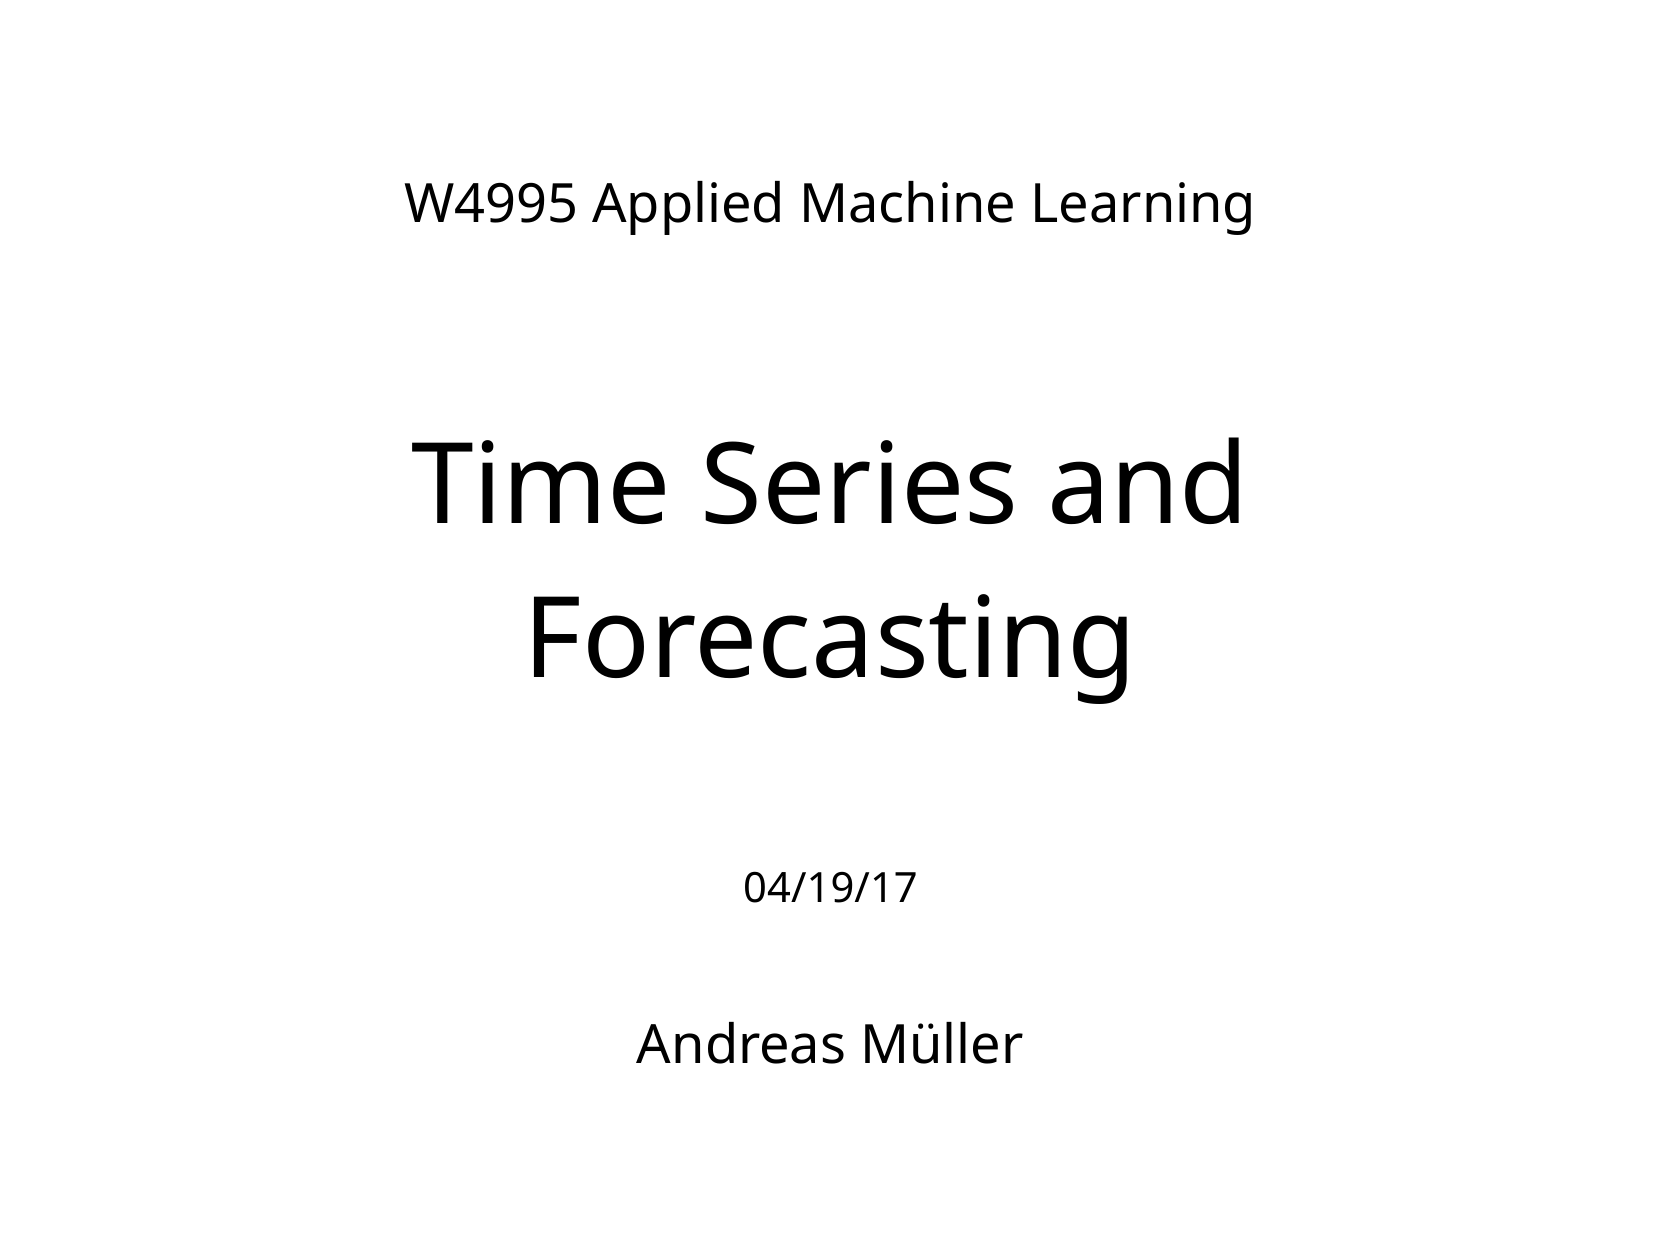

W4995 Applied Machine Learning
Time Series and Forecasting
04/19/17
Andreas Müller